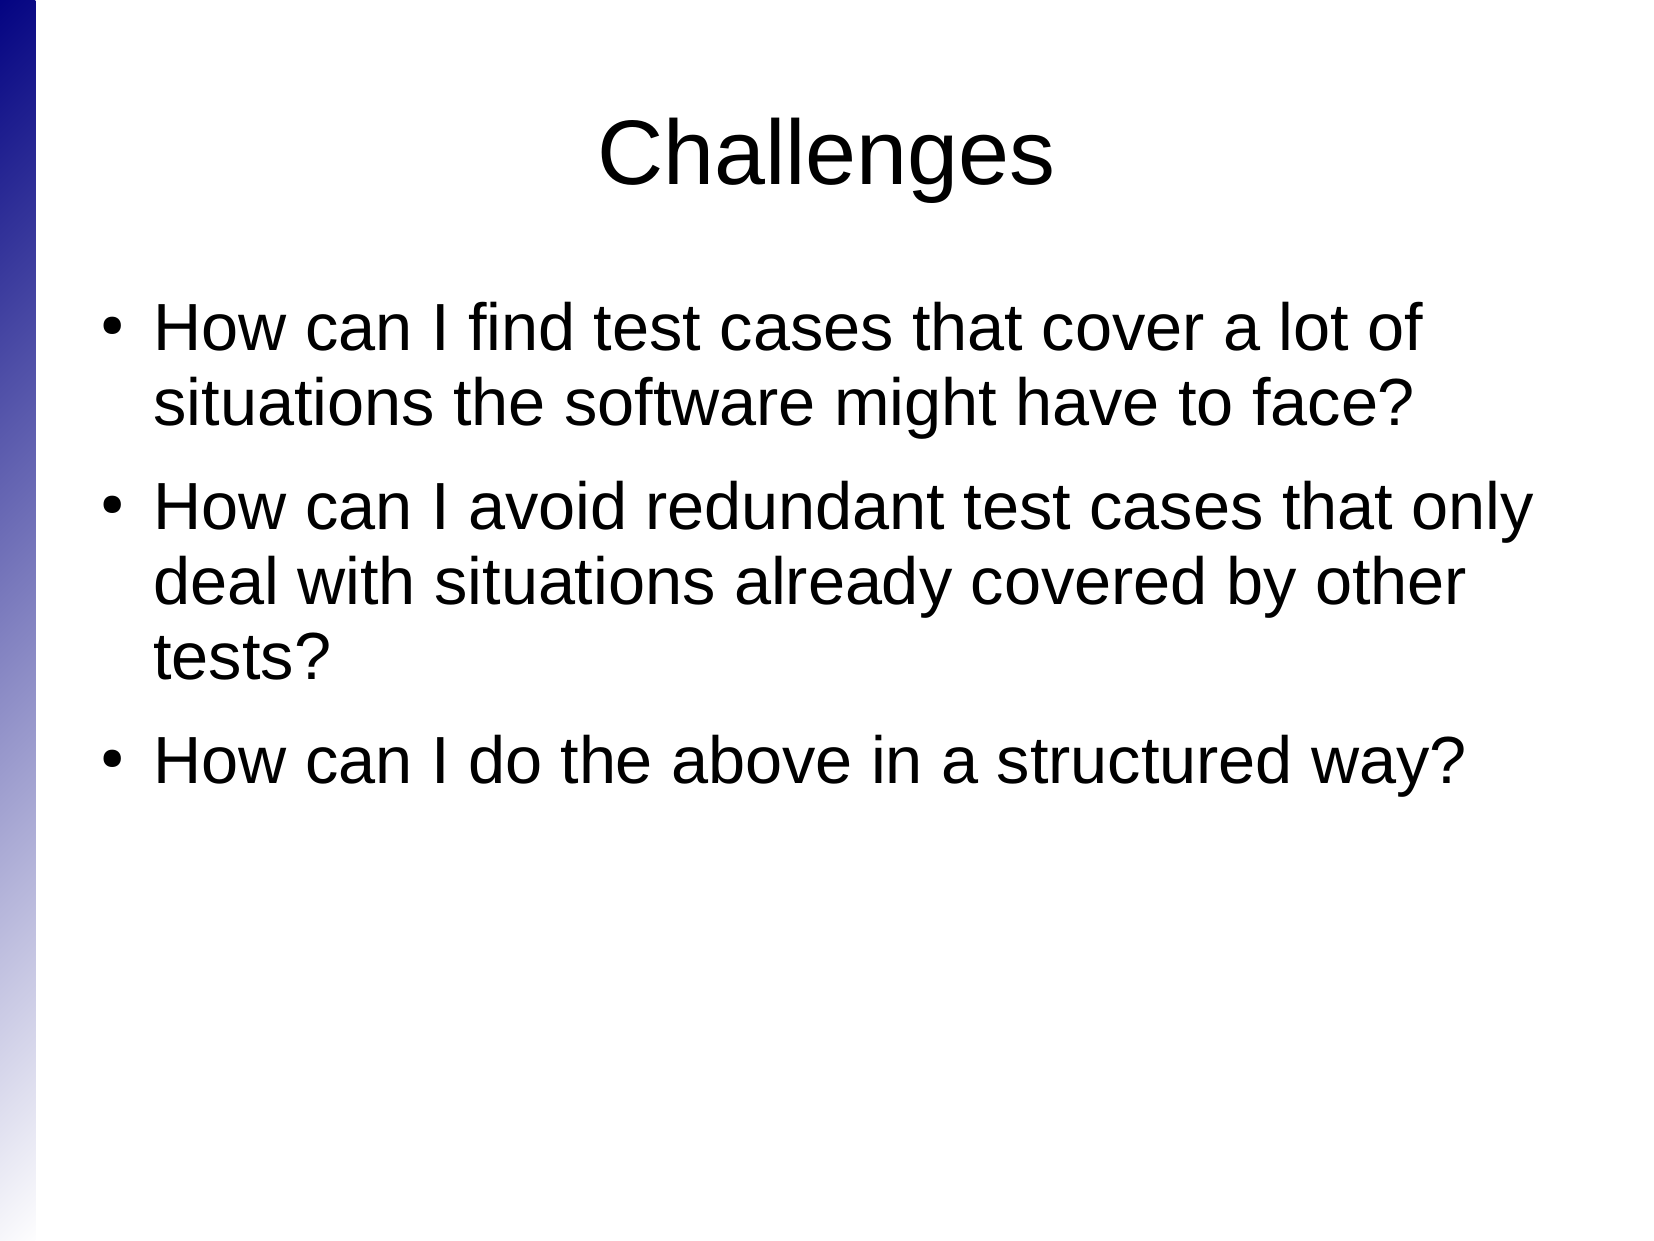

# Challenges
How can I find test cases that cover a lot of situations the software might have to face?
How can I avoid redundant test cases that only deal with situations already covered by other tests?
How can I do the above in a structured way?